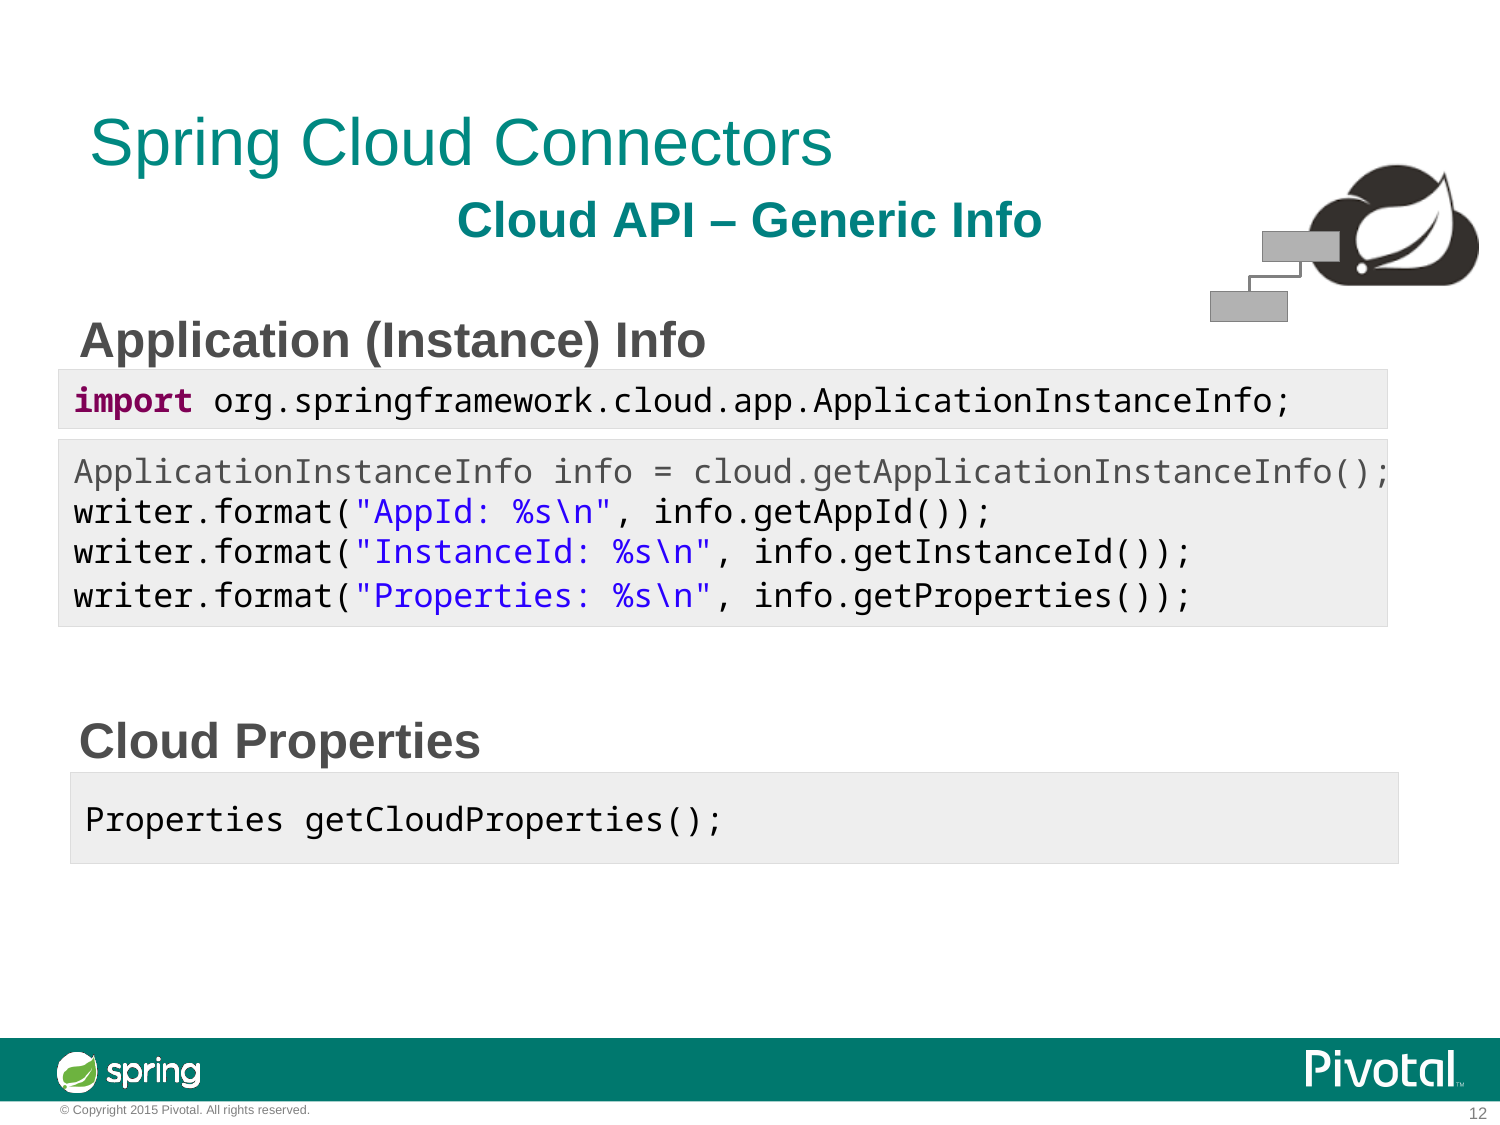

# Spring Cloud Connectors
Cloud API – Generic Info
Application (Instance) Info
import org.springframework.cloud.app.ApplicationInstanceInfo;
ApplicationInstanceInfo info = cloud.getApplicationInstanceInfo();
writer.format("AppId: %s\n", info.getAppId());
writer.format("InstanceId: %s\n", info.getInstanceId());
writer.format("Properties: %s\n", info.getProperties());
Cloud Properties
Properties getCloudProperties();